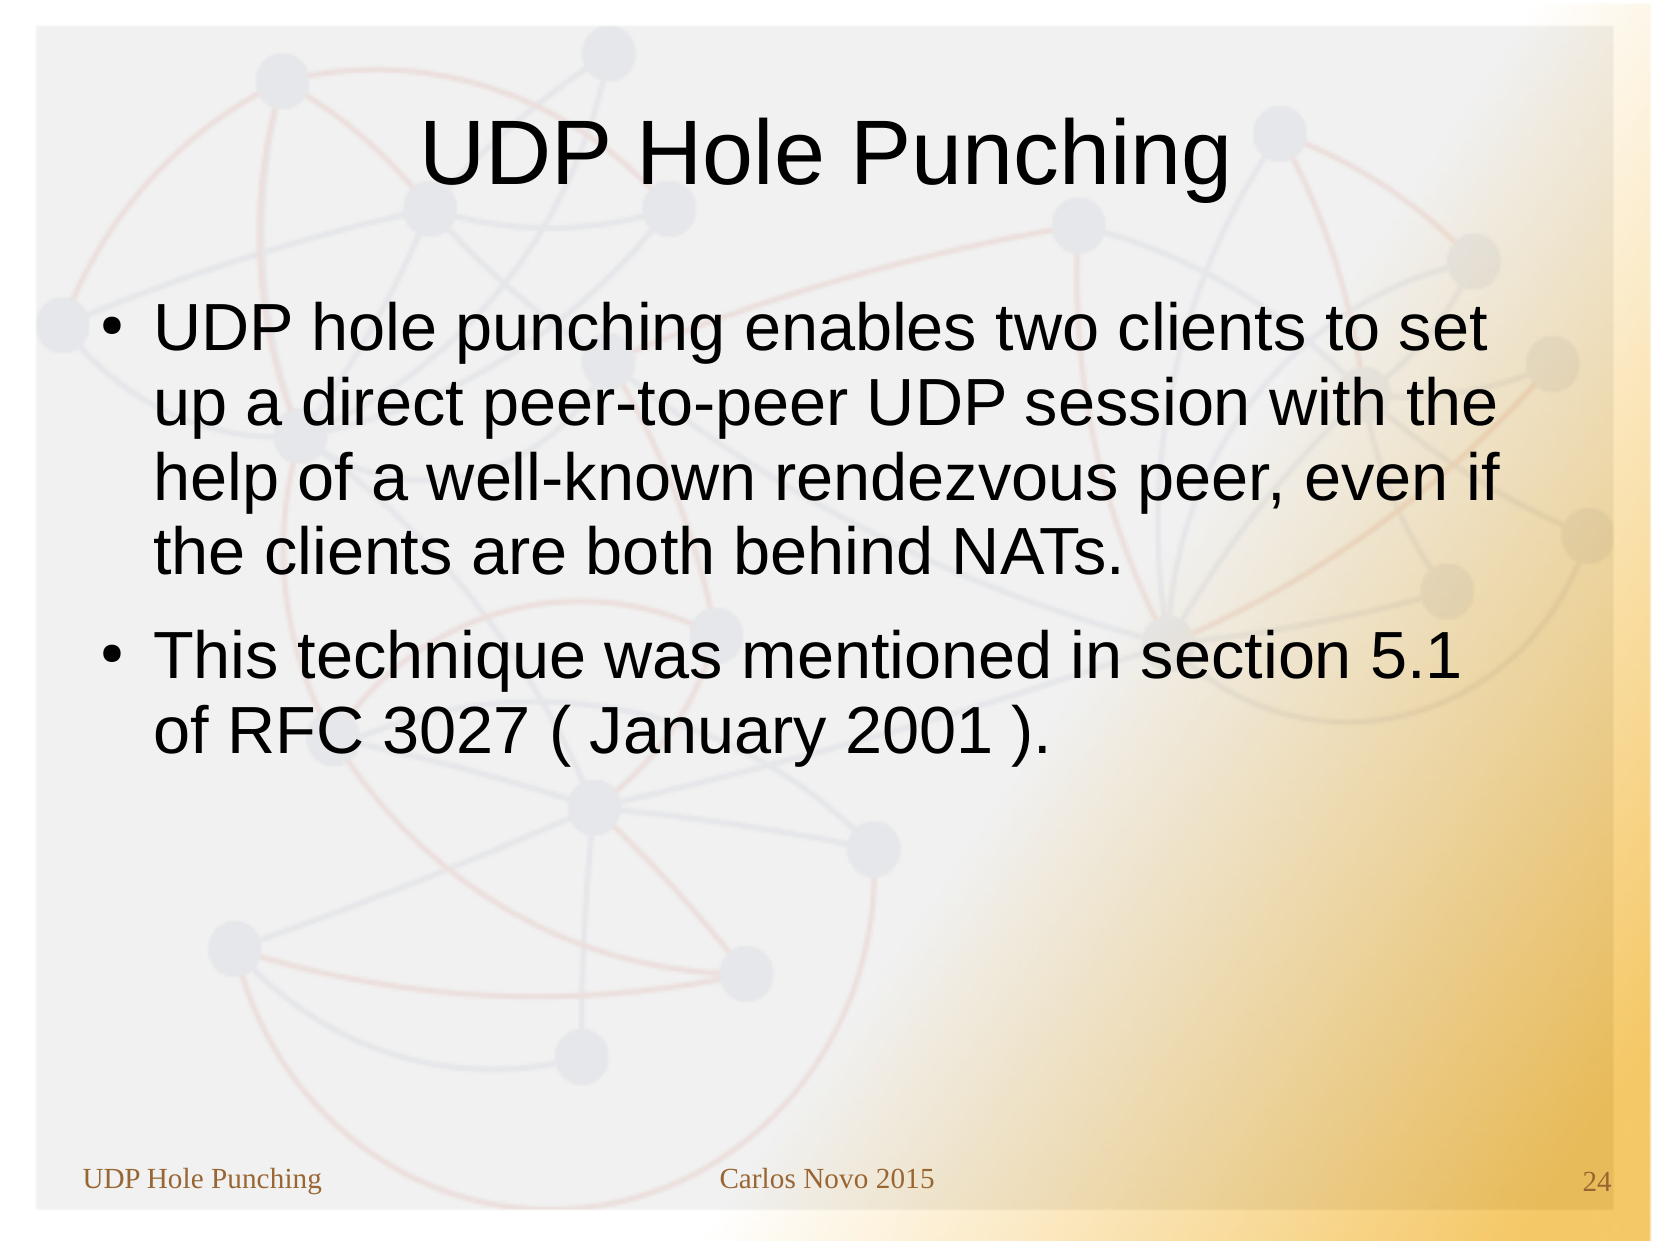

# UDP Hole Punching
UDP hole punching enables two clients to set up a direct peer-to-peer UDP session with the help of a well-known rendezvous peer, even if the clients are both behind NATs.
This technique was mentioned in section 5.1 of RFC 3027 ( January 2001 ).
24